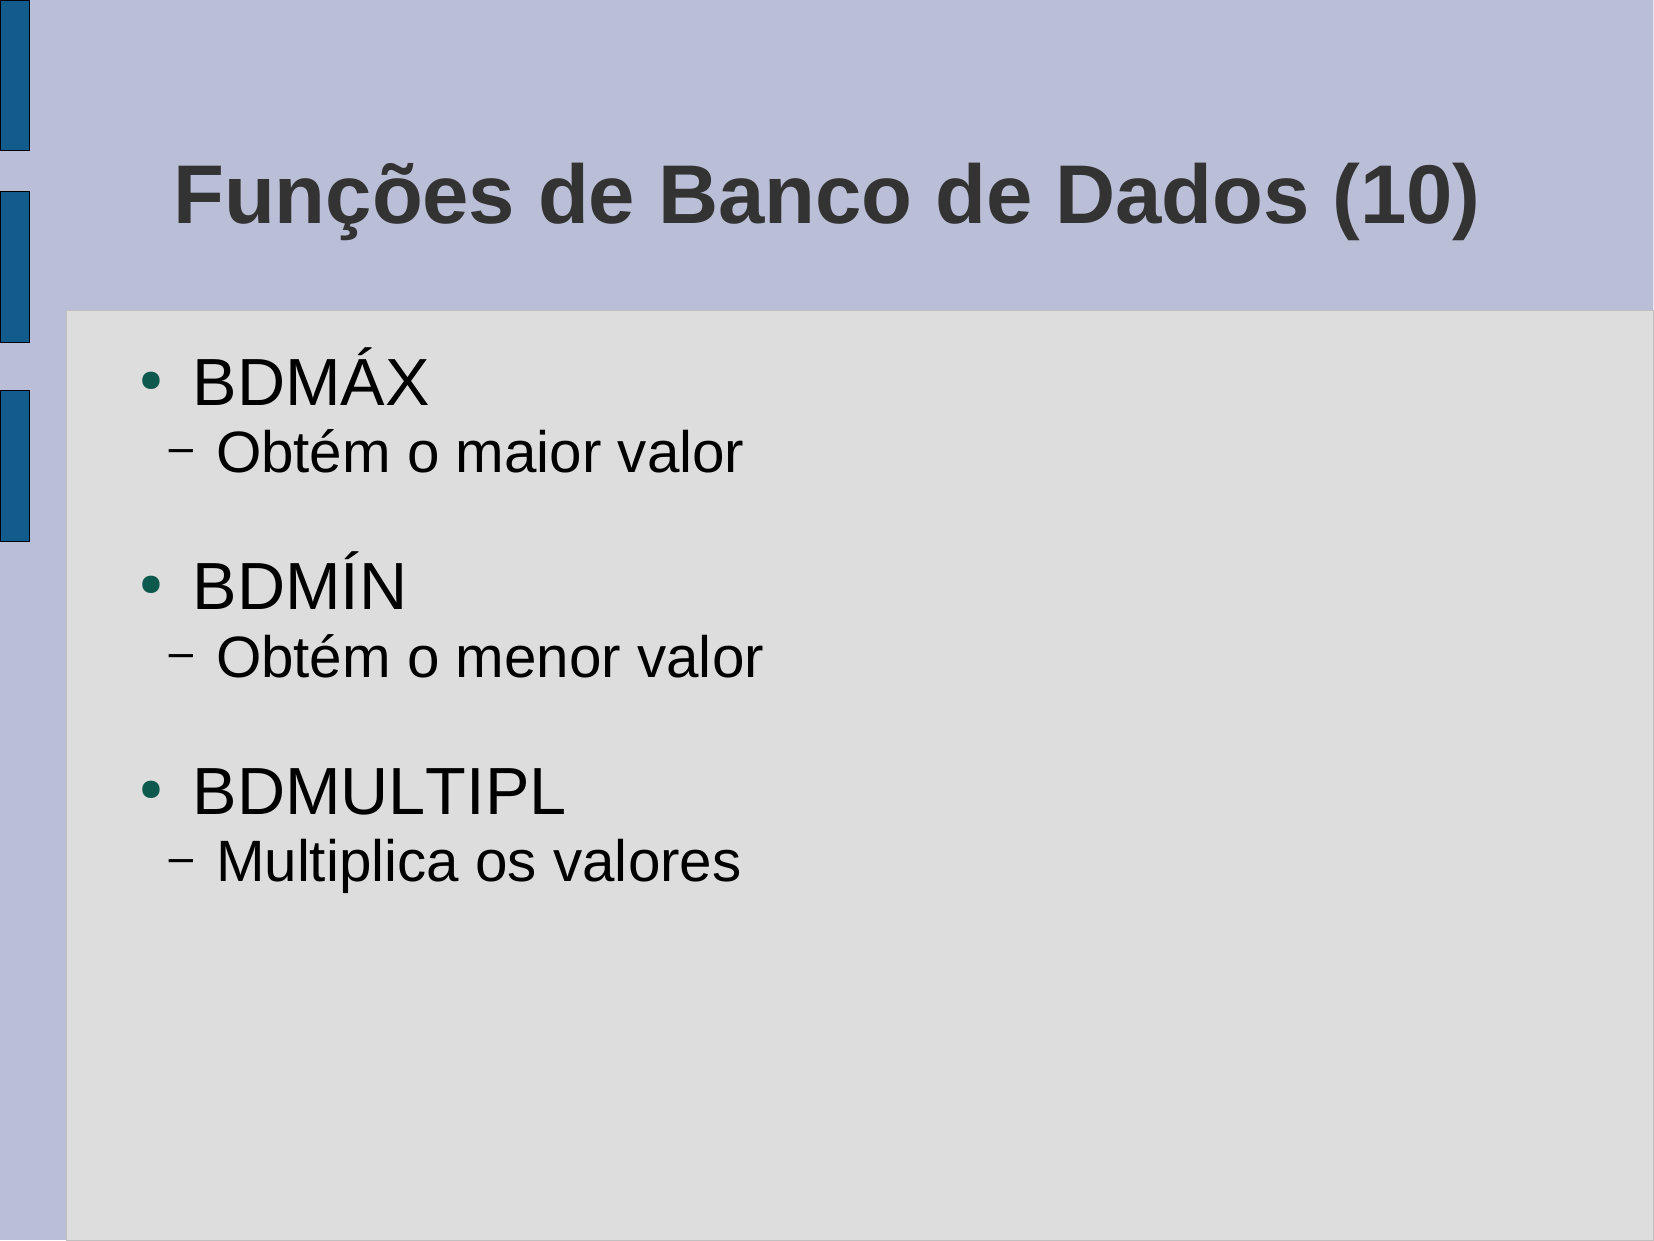

# Funções de Banco de Dados (10)
BDMÁX
Obtém o maior valor
BDMÍN
Obtém o menor valor
BDMULTIPL
Multiplica os valores